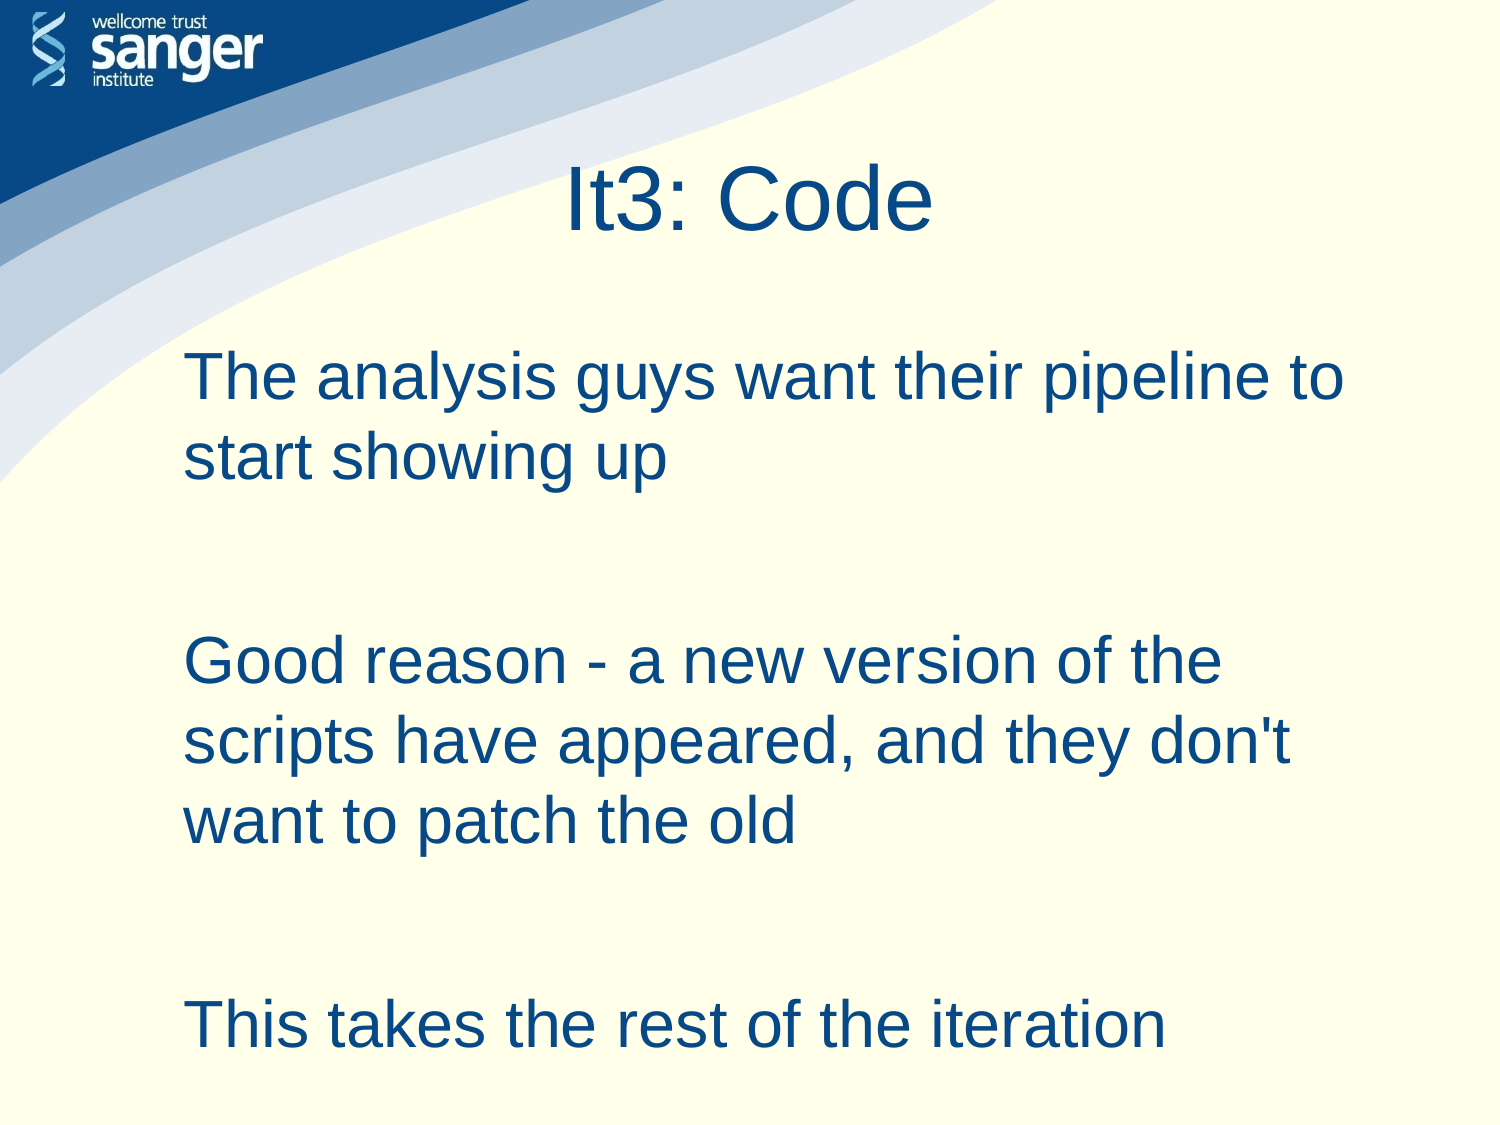

# It3: Code
The analysis guys want their pipeline to start showing up
Good reason - a new version of the scripts have appeared, and they don't want to patch the old
This takes the rest of the iteration